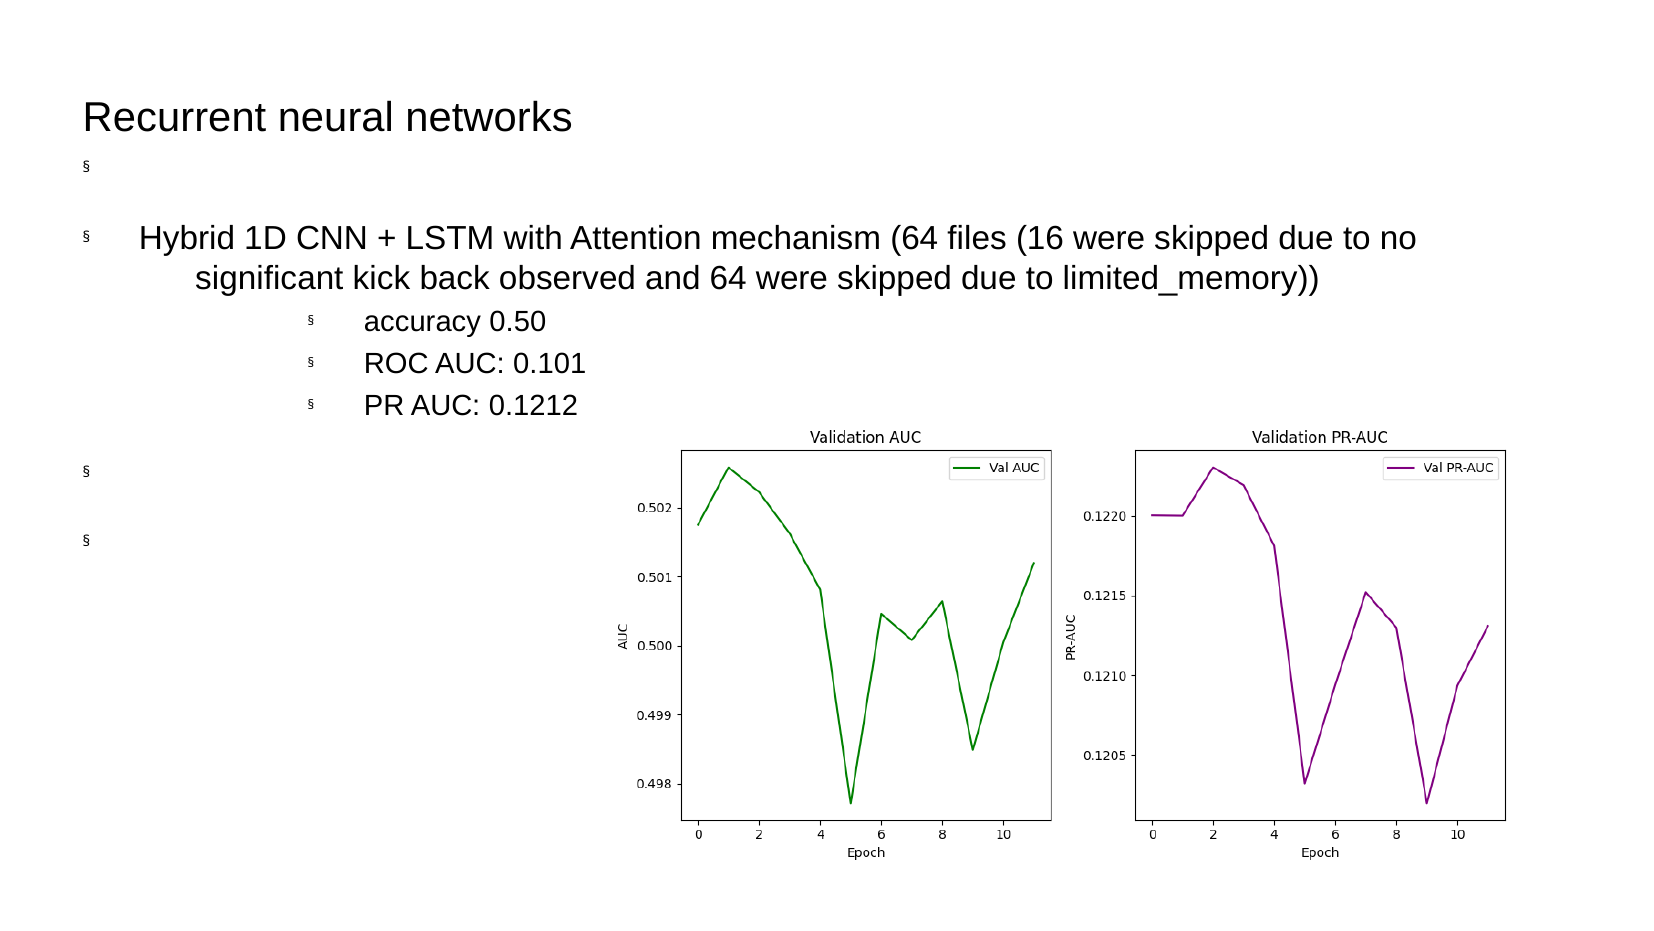

# Recurrent neural networks
Hybrid 1D CNN + LSTM with Attention mechanism (64 files (16 were skipped due to no significant kick back observed and 64 were skipped due to limited_memory))
accuracy 0.50
ROC AUC: 0.101
PR AUC: 0.1212